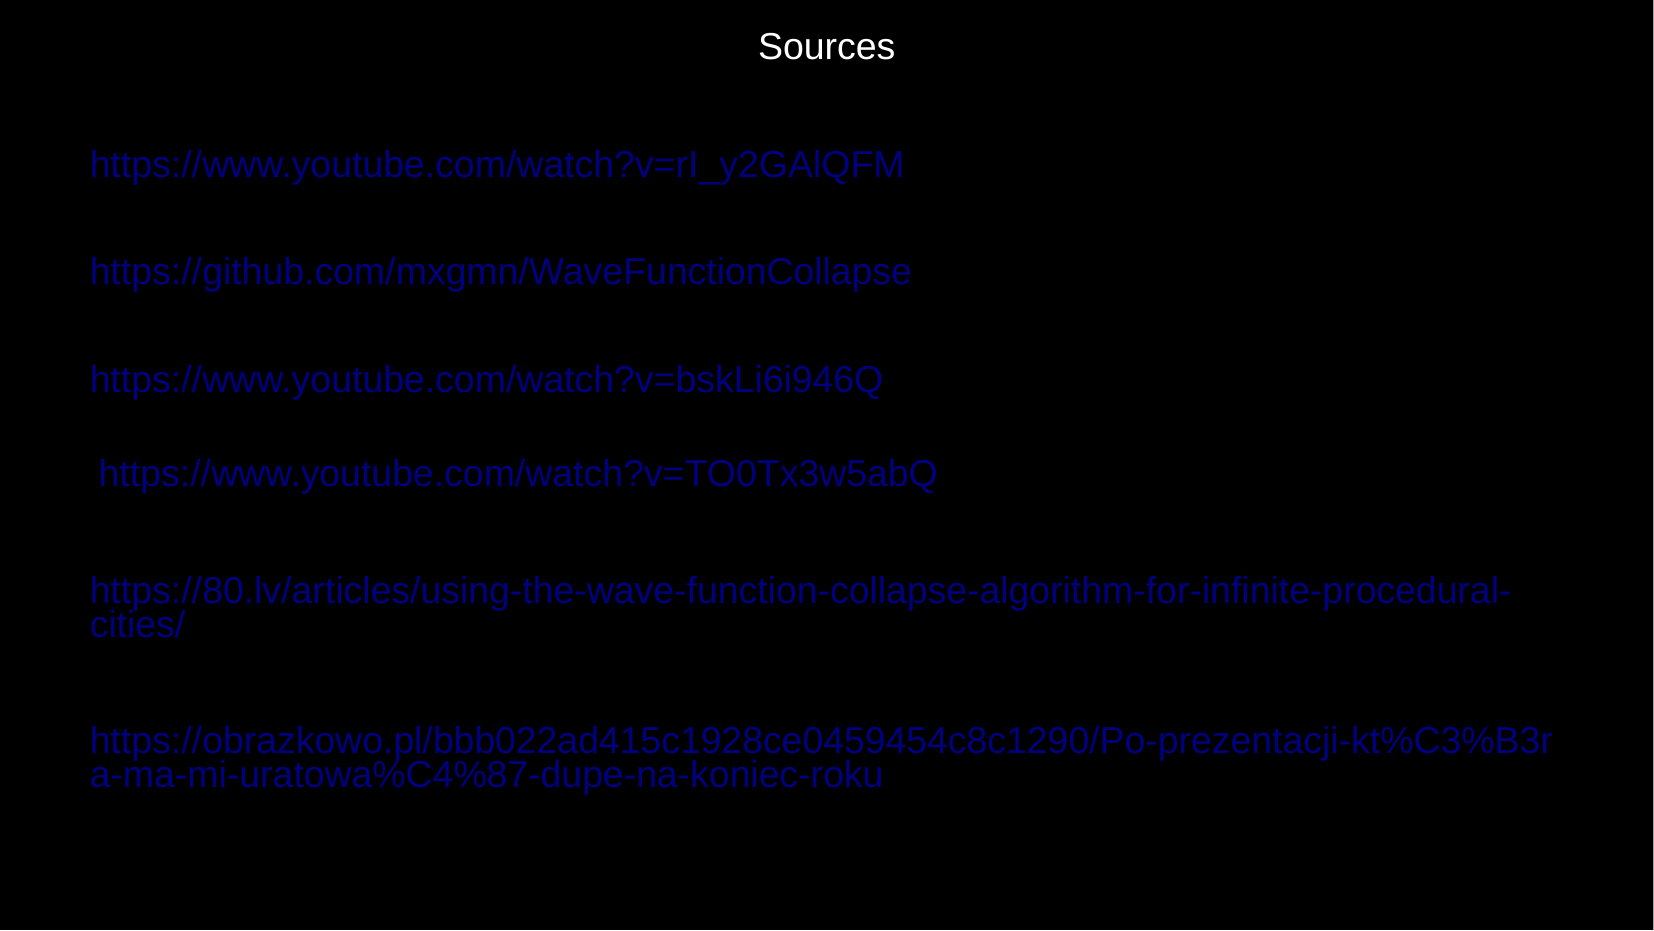

Sources
https://www.youtube.com/watch?v=rI_y2GAlQFM
https://github.com/mxgmn/WaveFunctionCollapse
https://www.youtube.com/watch?v=bskLi6i946Q
https://www.youtube.com/watch?v=TO0Tx3w5abQ
https://80.lv/articles/using-the-wave-function-collapse-algorithm-for-infinite-procedural-cities/
https://obrazkowo.pl/bbb022ad415c1928ce0459454c8c1290/Po-prezentacji-kt%C3%B3ra-ma-mi-uratowa%C4%87-dupe-na-koniec-roku